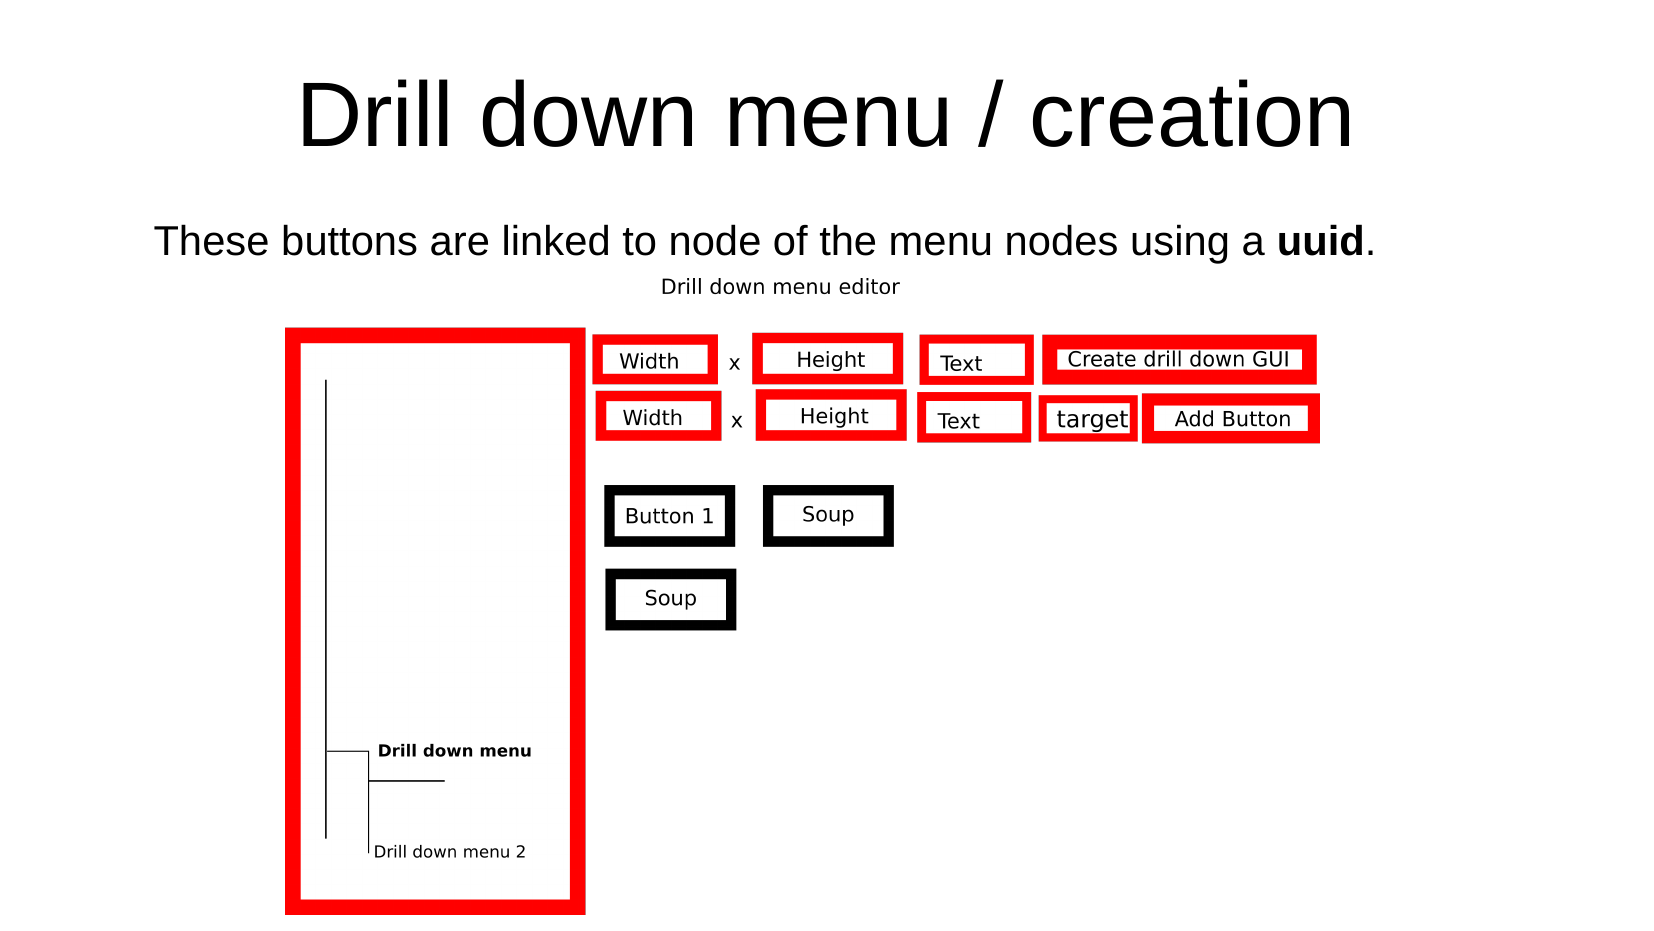

# Drill down menu / creation
These buttons are linked to node of the menu nodes using a uuid.